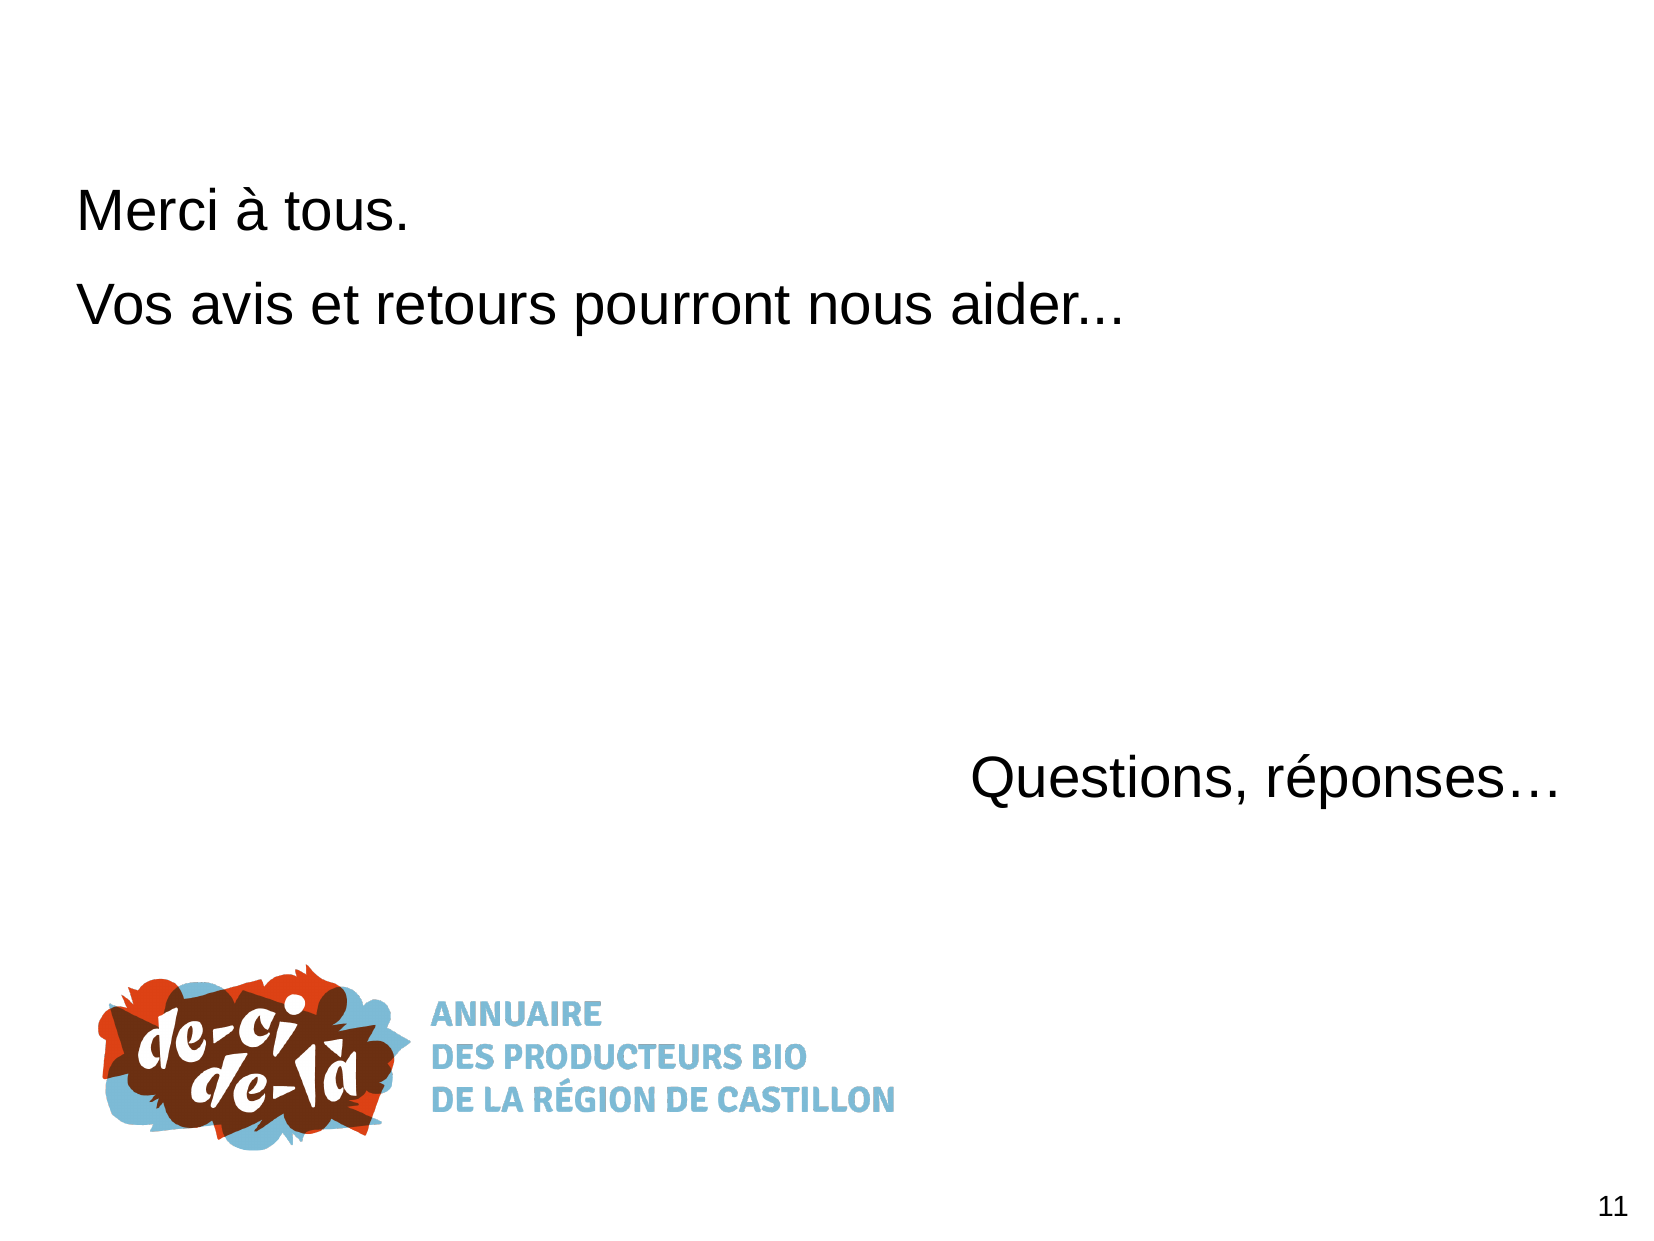

# Merci à tous.
Vos avis et retours pourront nous aider...
Questions, réponses…
11